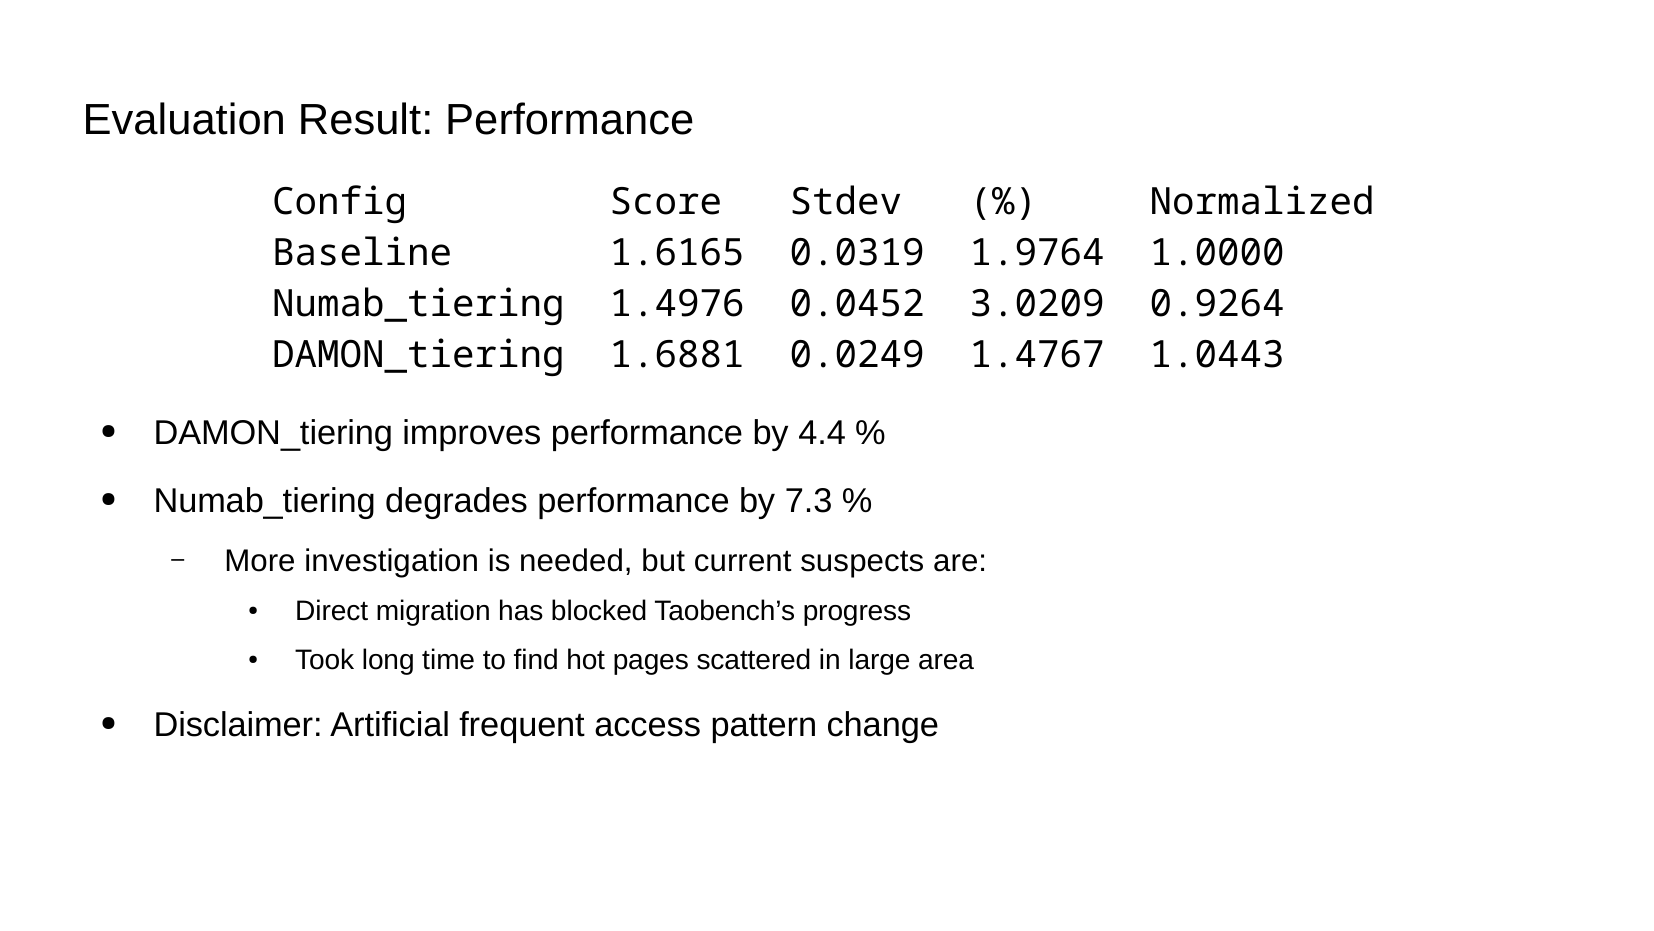

# Evaluation Result: Performance
Config Score Stdev (%) Normalized
Baseline 1.6165 0.0319 1.9764 1.0000
Numab_tiering 1.4976 0.0452 3.0209 0.9264
DAMON_tiering 1.6881 0.0249 1.4767 1.0443
DAMON_tiering improves performance by 4.4 %
Numab_tiering degrades performance by 7.3 %
More investigation is needed, but current suspects are:
Direct migration has blocked Taobench’s progress
Took long time to find hot pages scattered in large area
Disclaimer: Artificial frequent access pattern change